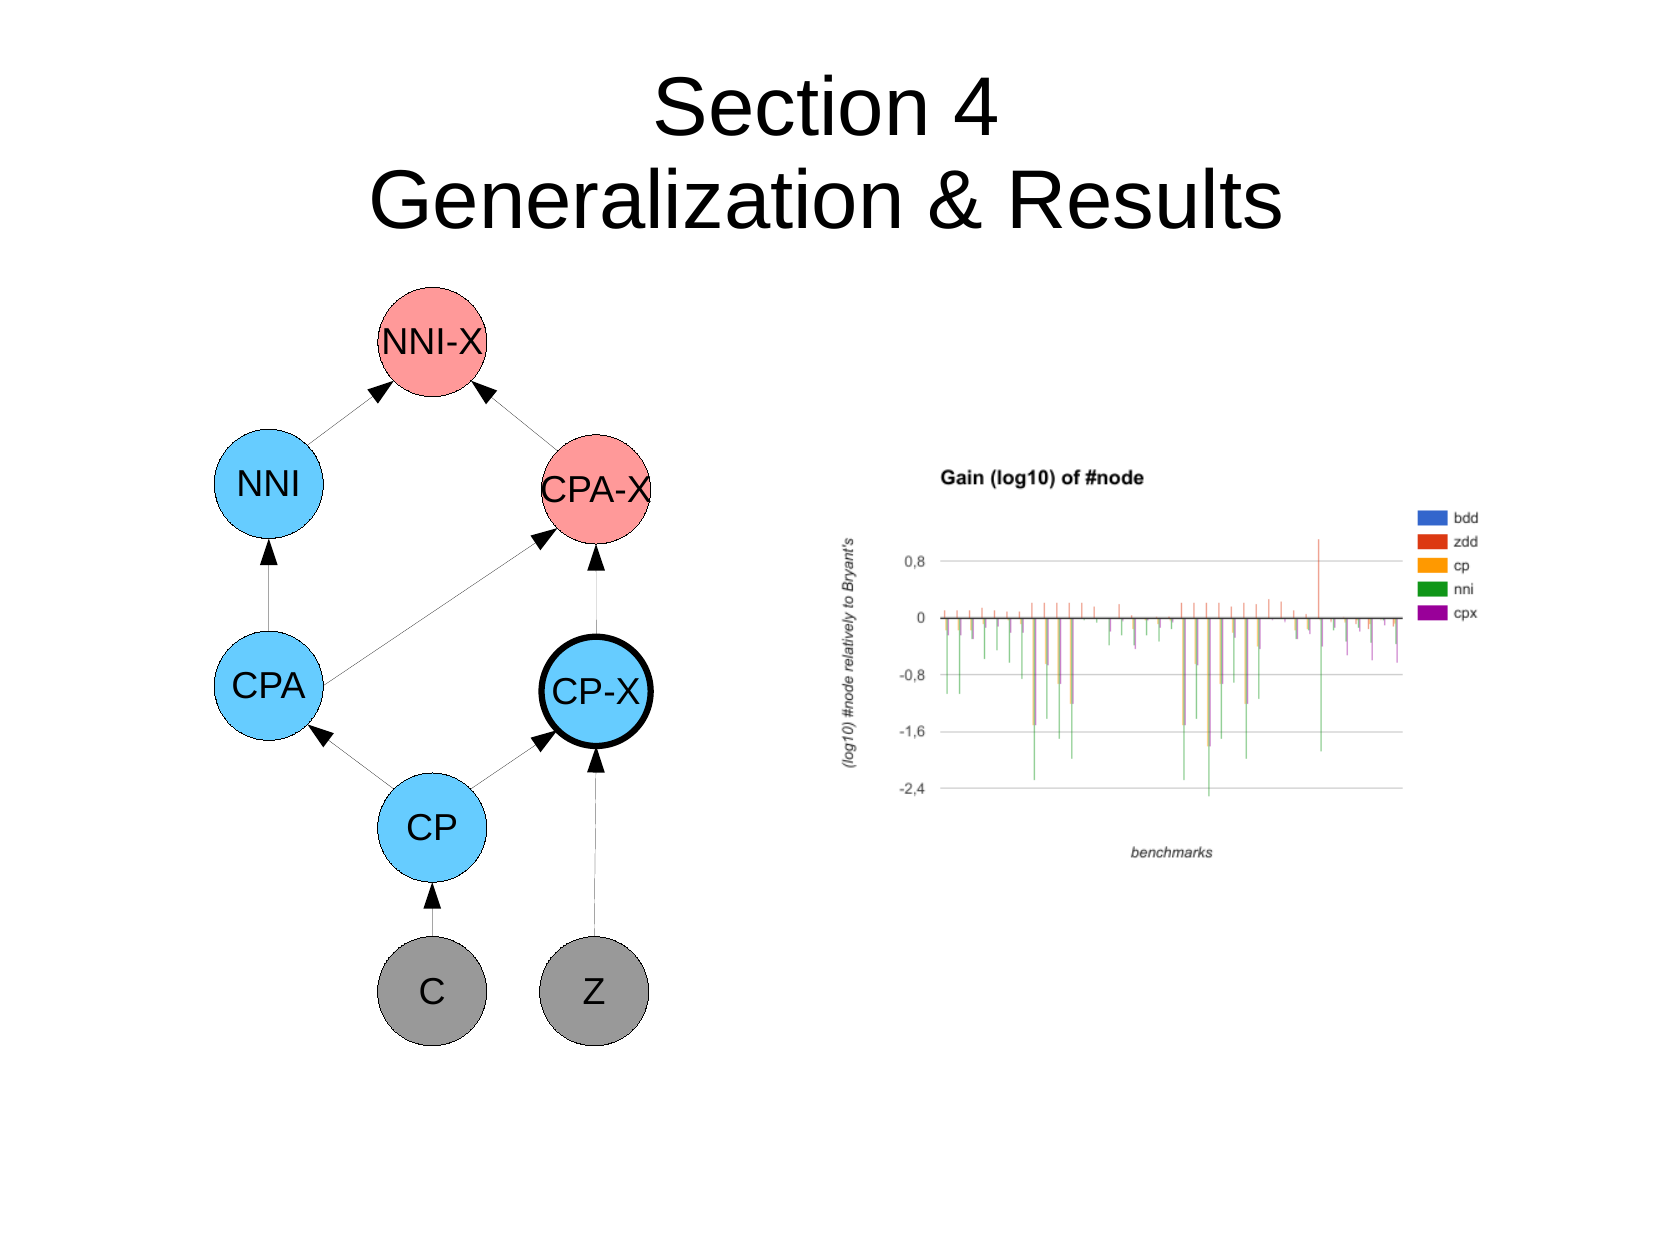

# Section 4 Generalization & Results
NNI-X
NNI
CPA-X
CPA
CP-X
CP
C
Z